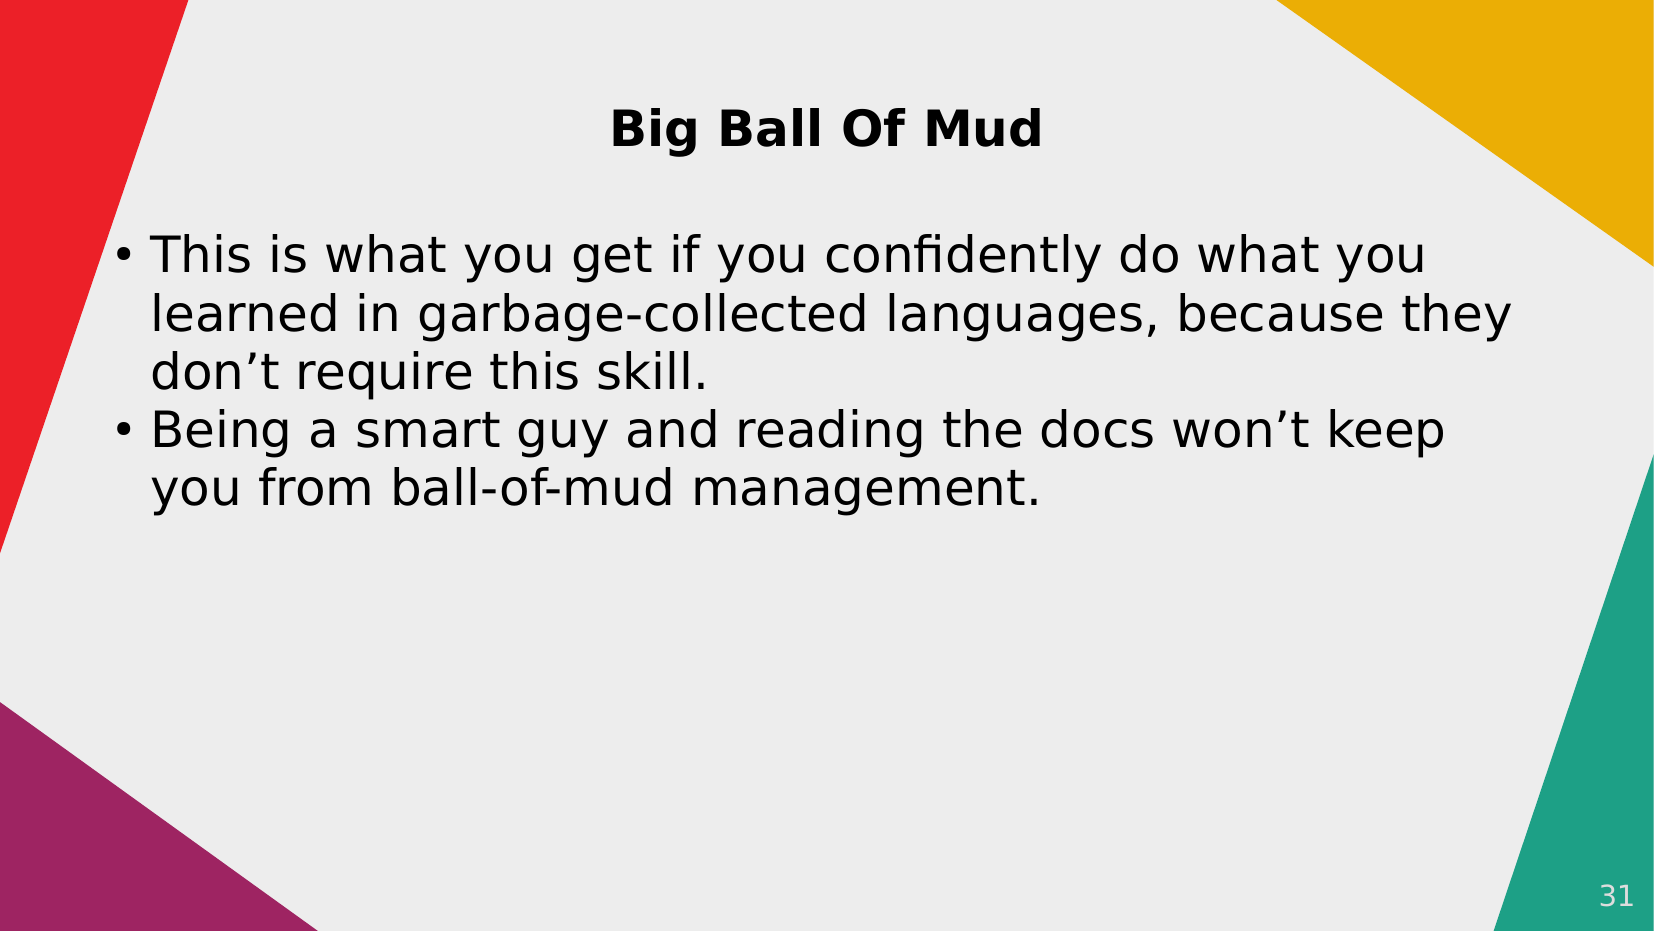

# Big Ball Of Mud
This is what you get if you confidently do what you learned in garbage-collected languages, because they don’t require this skill.
Being a smart guy and reading the docs won’t keep you from ball-of-mud management.
31